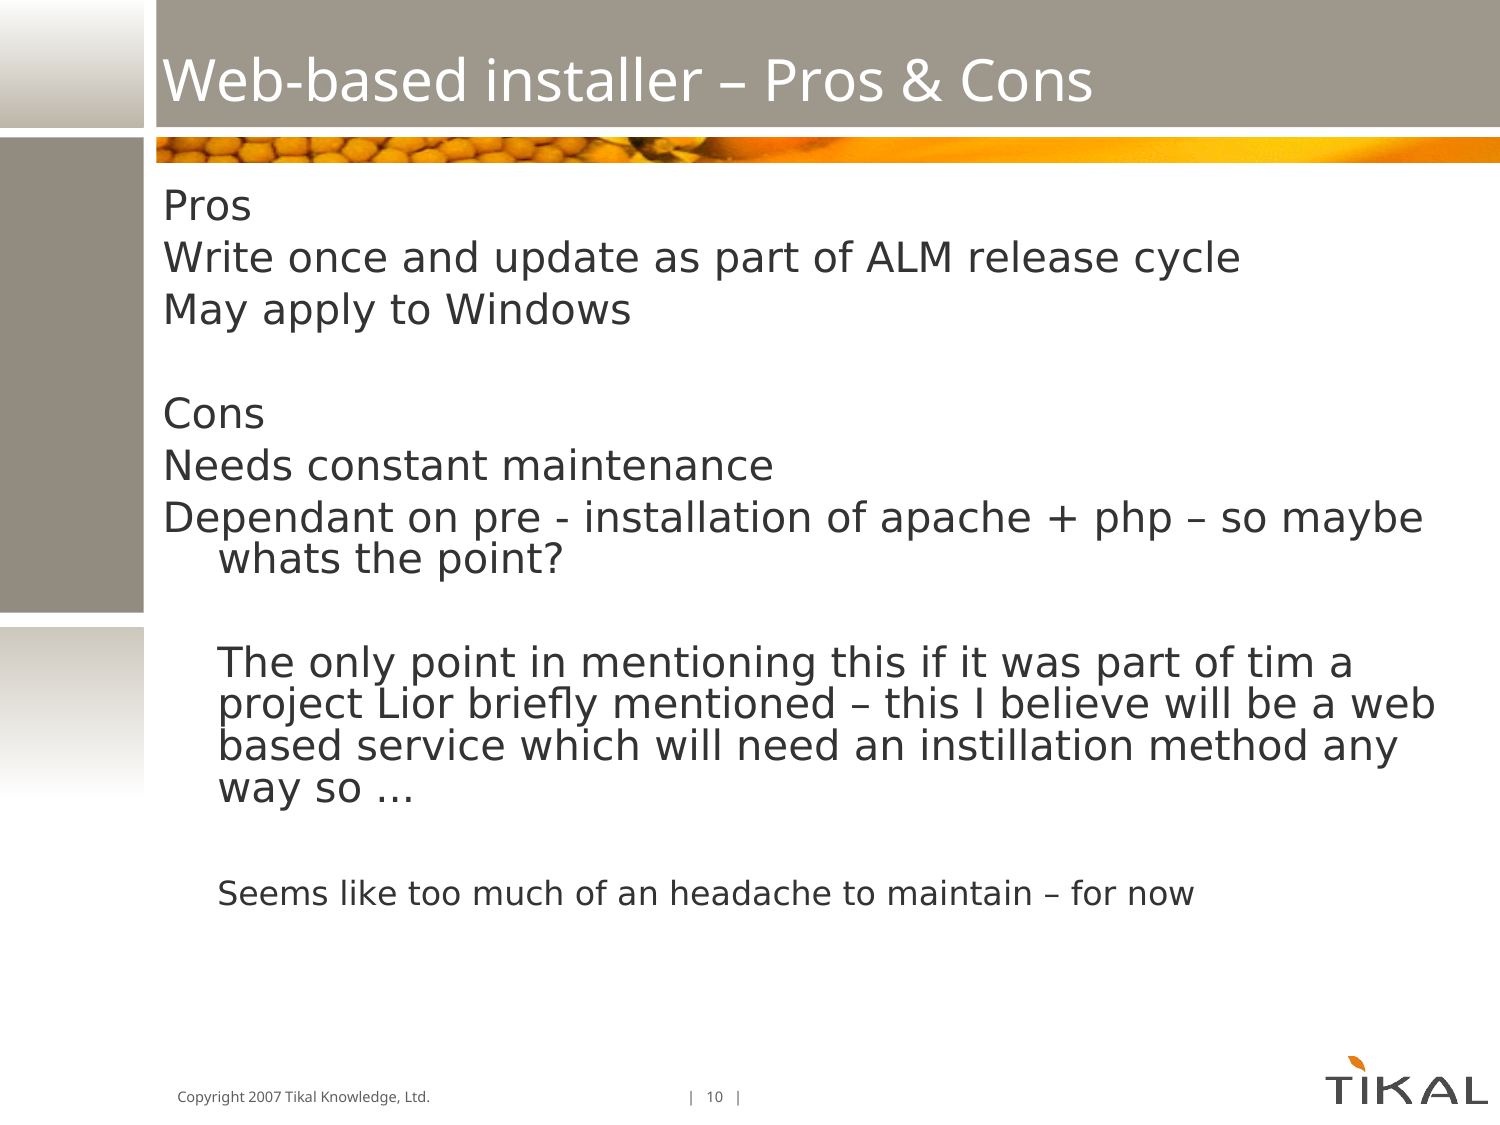

Web-based installer – Pros & Cons
Pros
Write once and update as part of ALM release cycle
May apply to Windows
Cons
Needs constant maintenance
Dependant on pre - installation of apache + php – so maybe whats the point?
	The only point in mentioning this if it was part of tim a project Lior briefly mentioned – this I believe will be a web based service which will need an instillation method any way so ...
	Seems like too much of an headache to maintain – for now